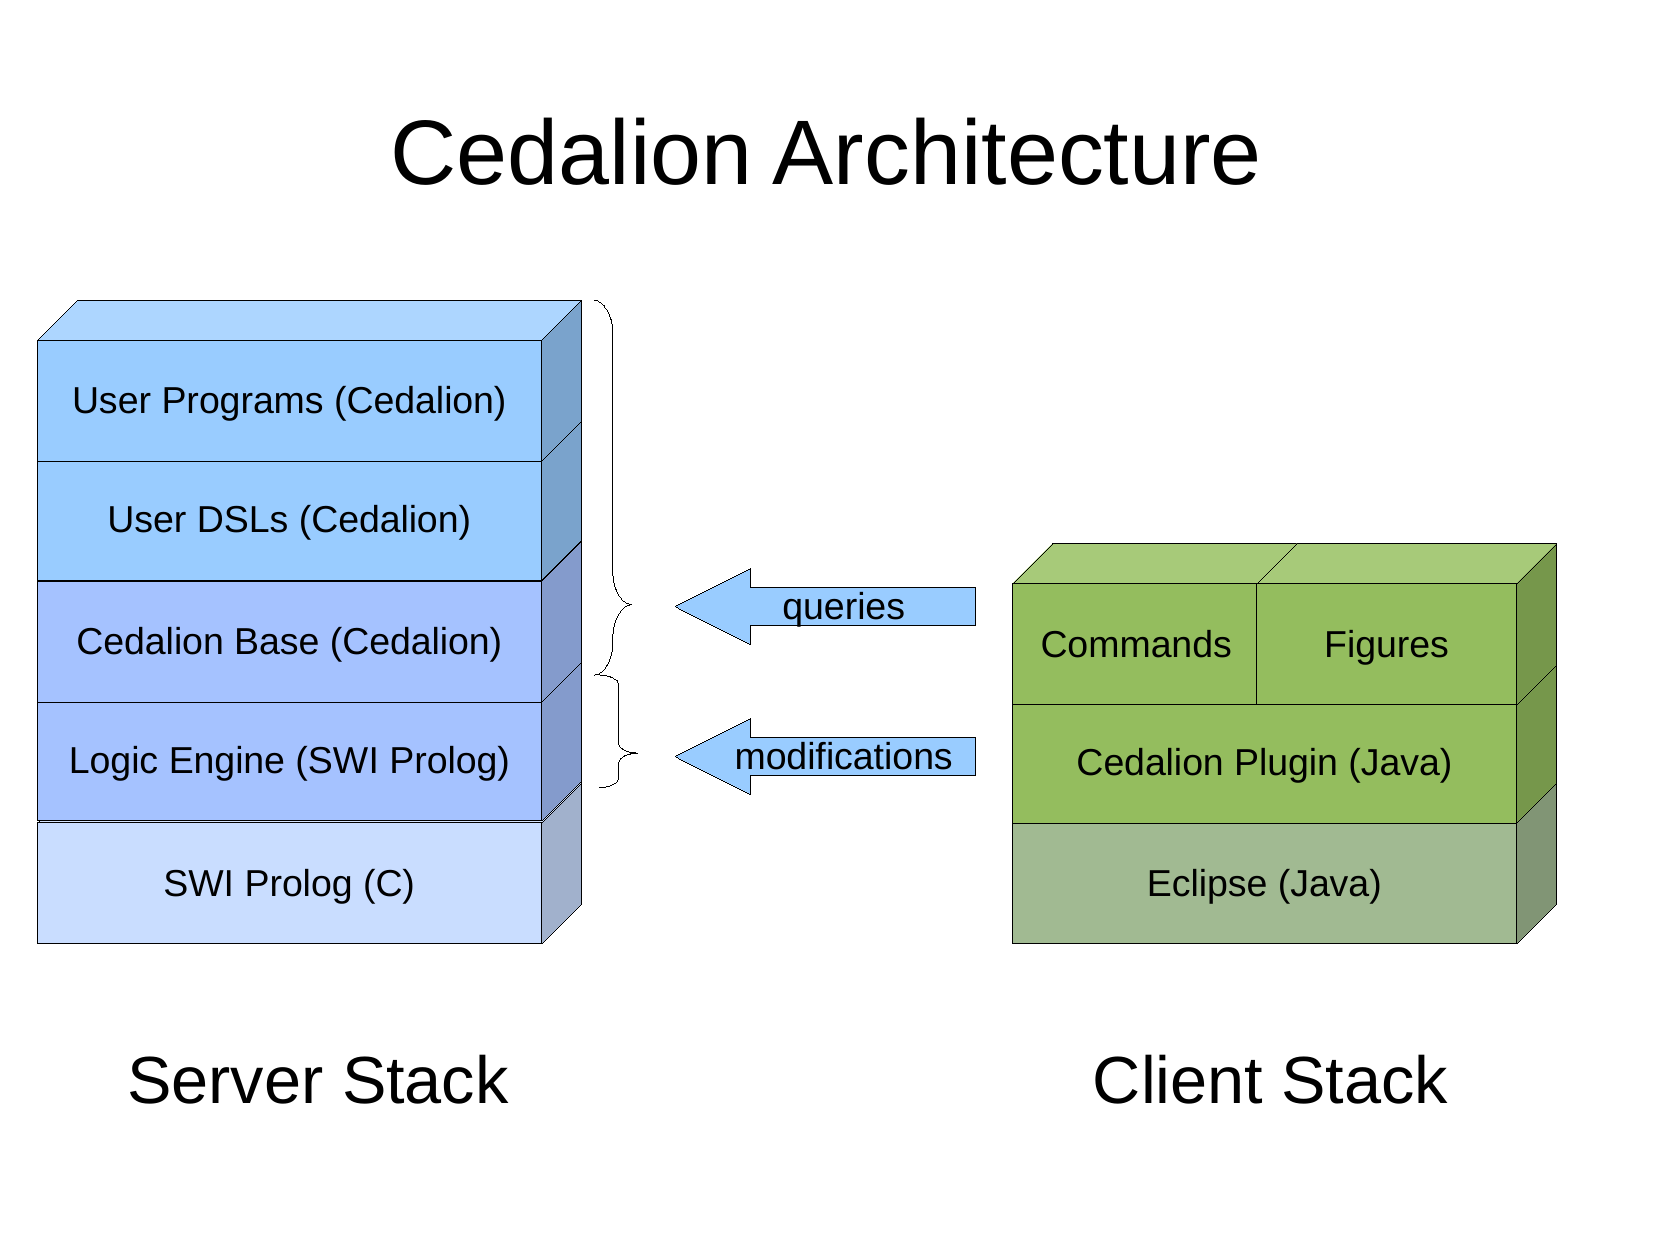

# Cedalion Architecture
User Programs (Cedalion)
User DSLs (Cedalion)
Cedalion Base (Cedalion)
Commands
Figures
queries
Logic Engine (SWI Prolog)
Cedalion Plugin (Java)
modifications
SWI Prolog (C)
Eclipse (Java)
Server Stack
Client Stack